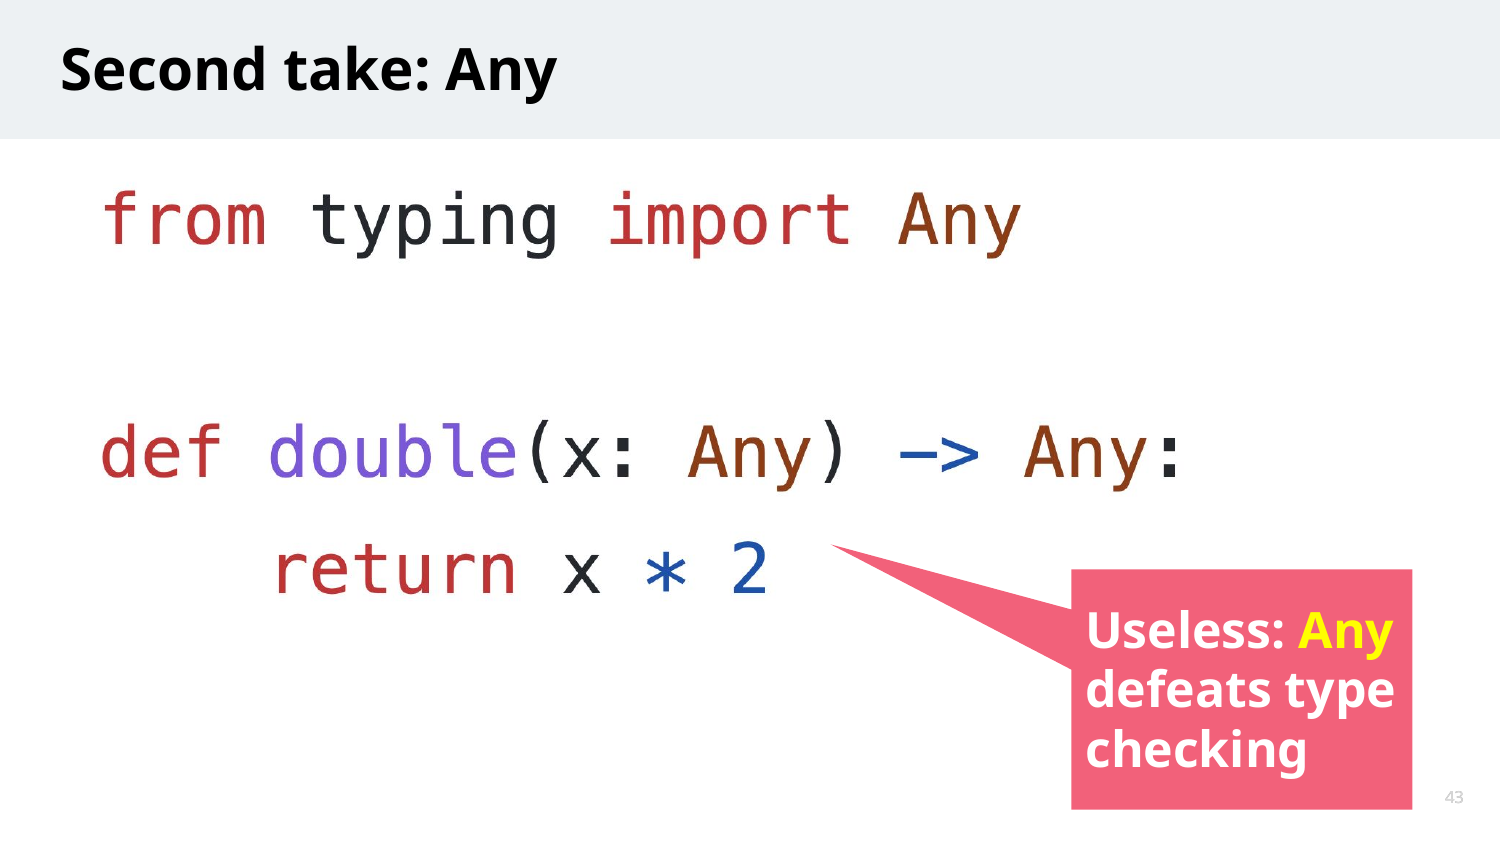

Second take: Any
Useless: Any
defeats type
checking
43
43